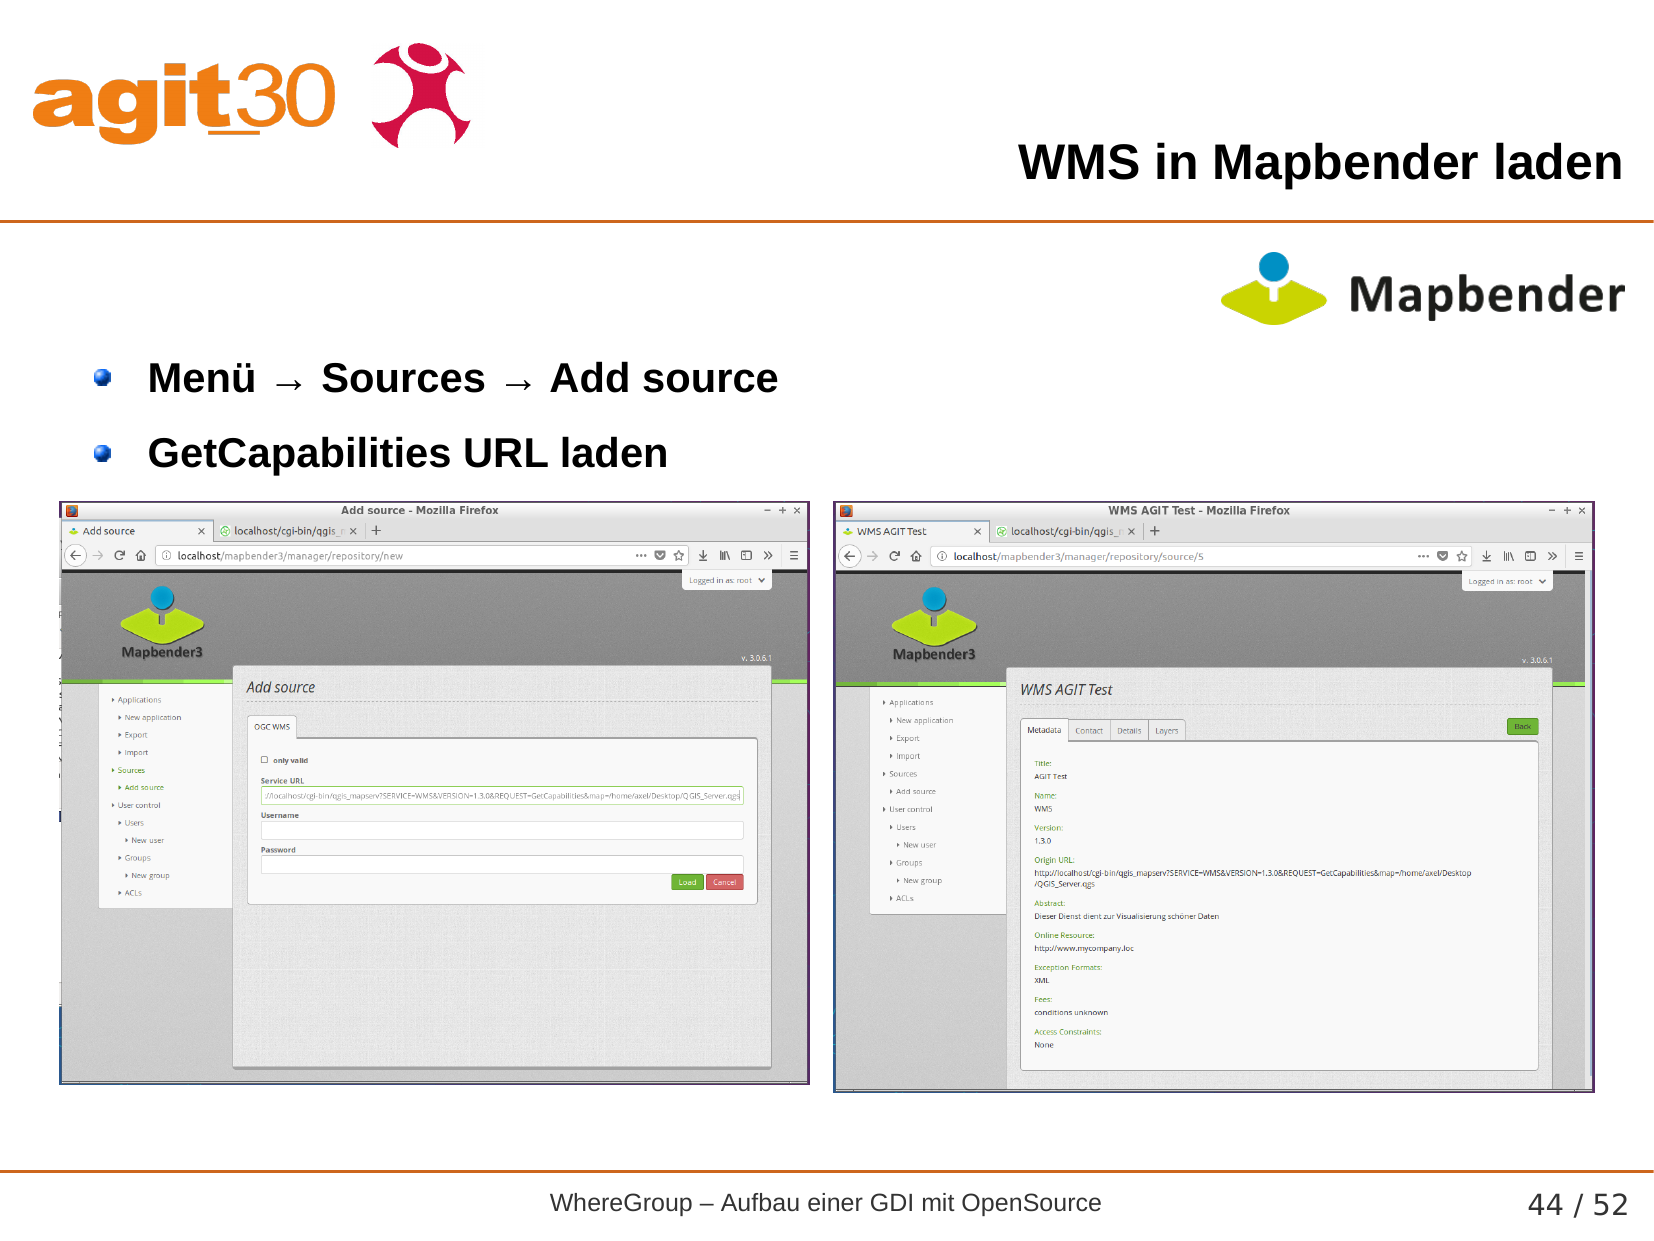

# WMS in Mapbender laden
Menü → Sources → Add source
GetCapabilities URL laden